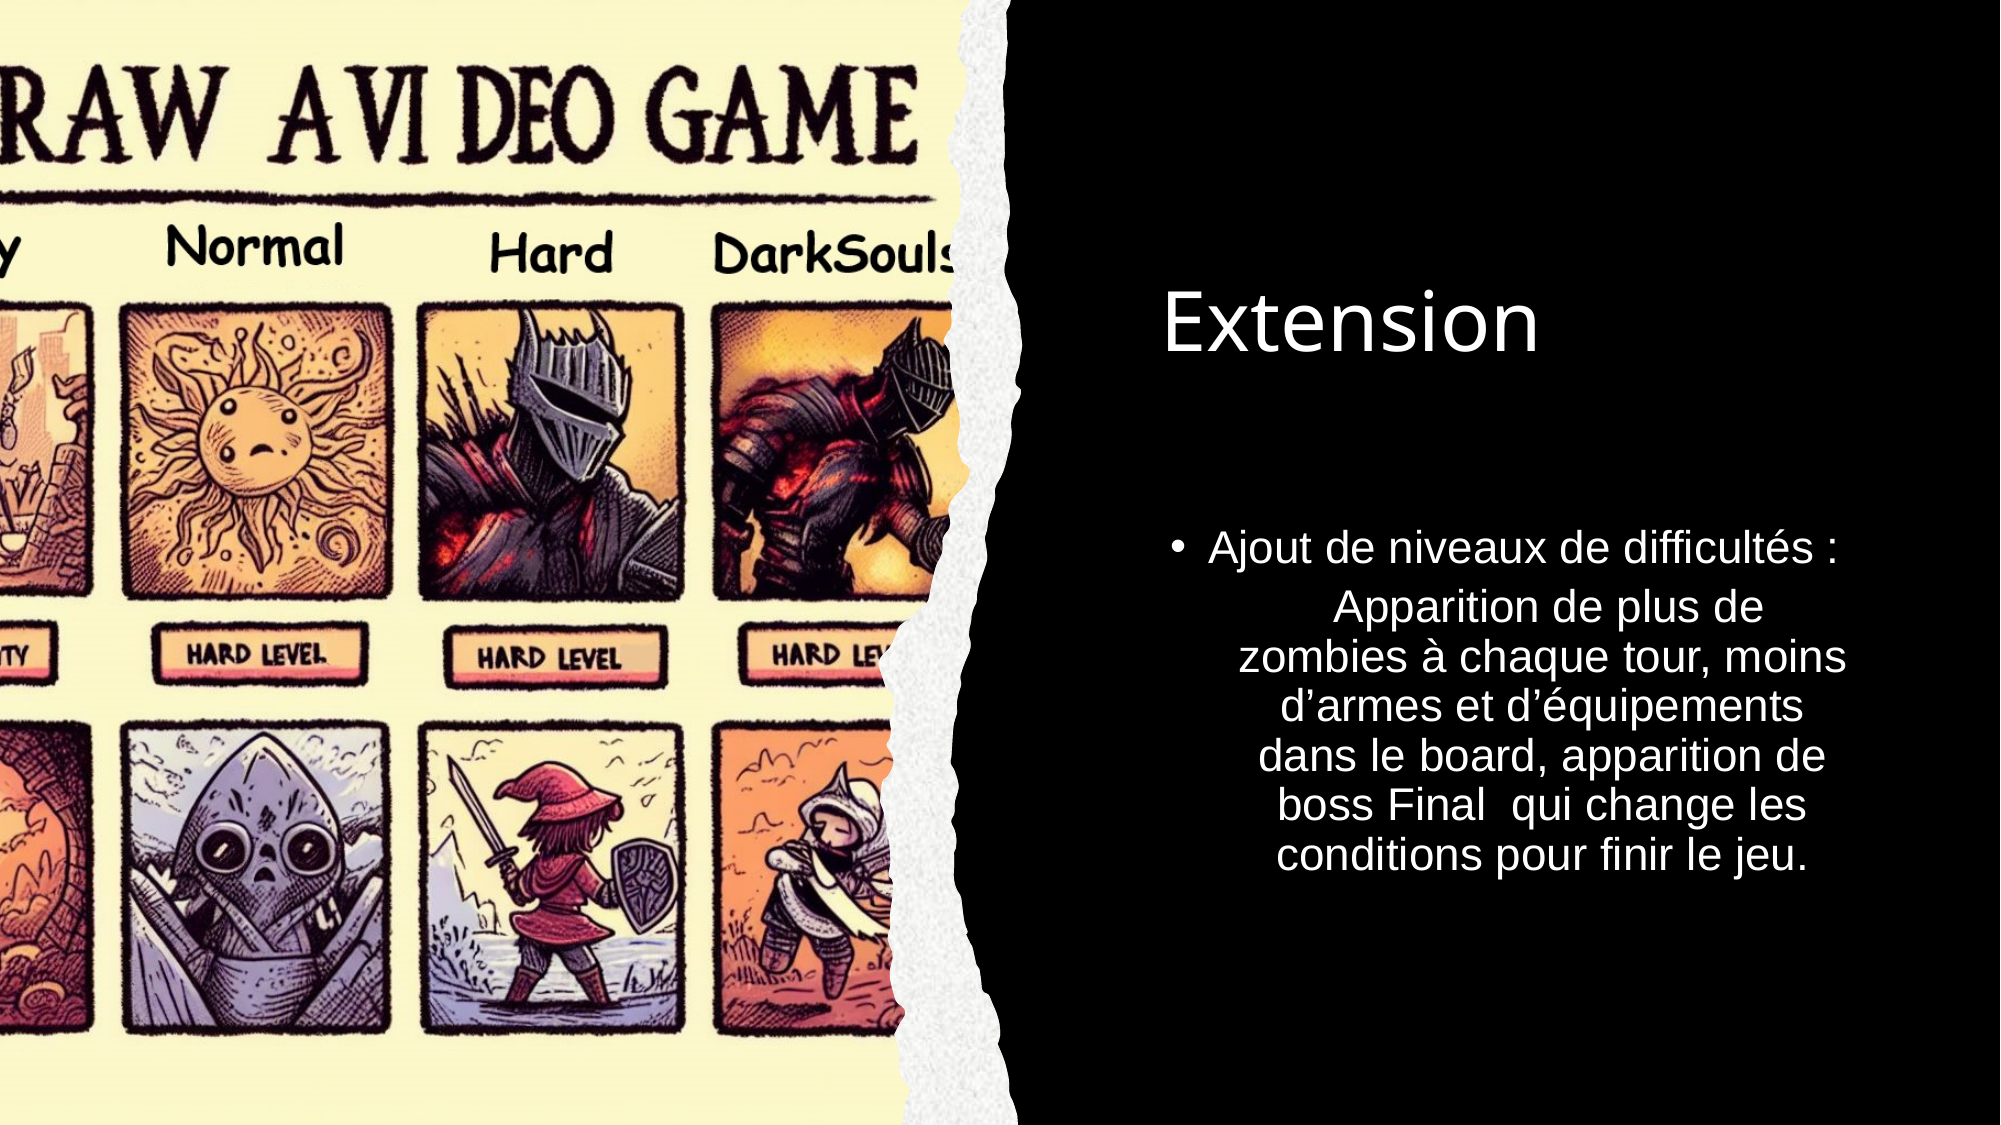

# Extension
Ajout de niveaux de difficultés :
 Apparition de plus de zombies à chaque tour, moins d’armes et d’équipements dans le board, apparition de boss Final qui change les conditions pour finir le jeu.